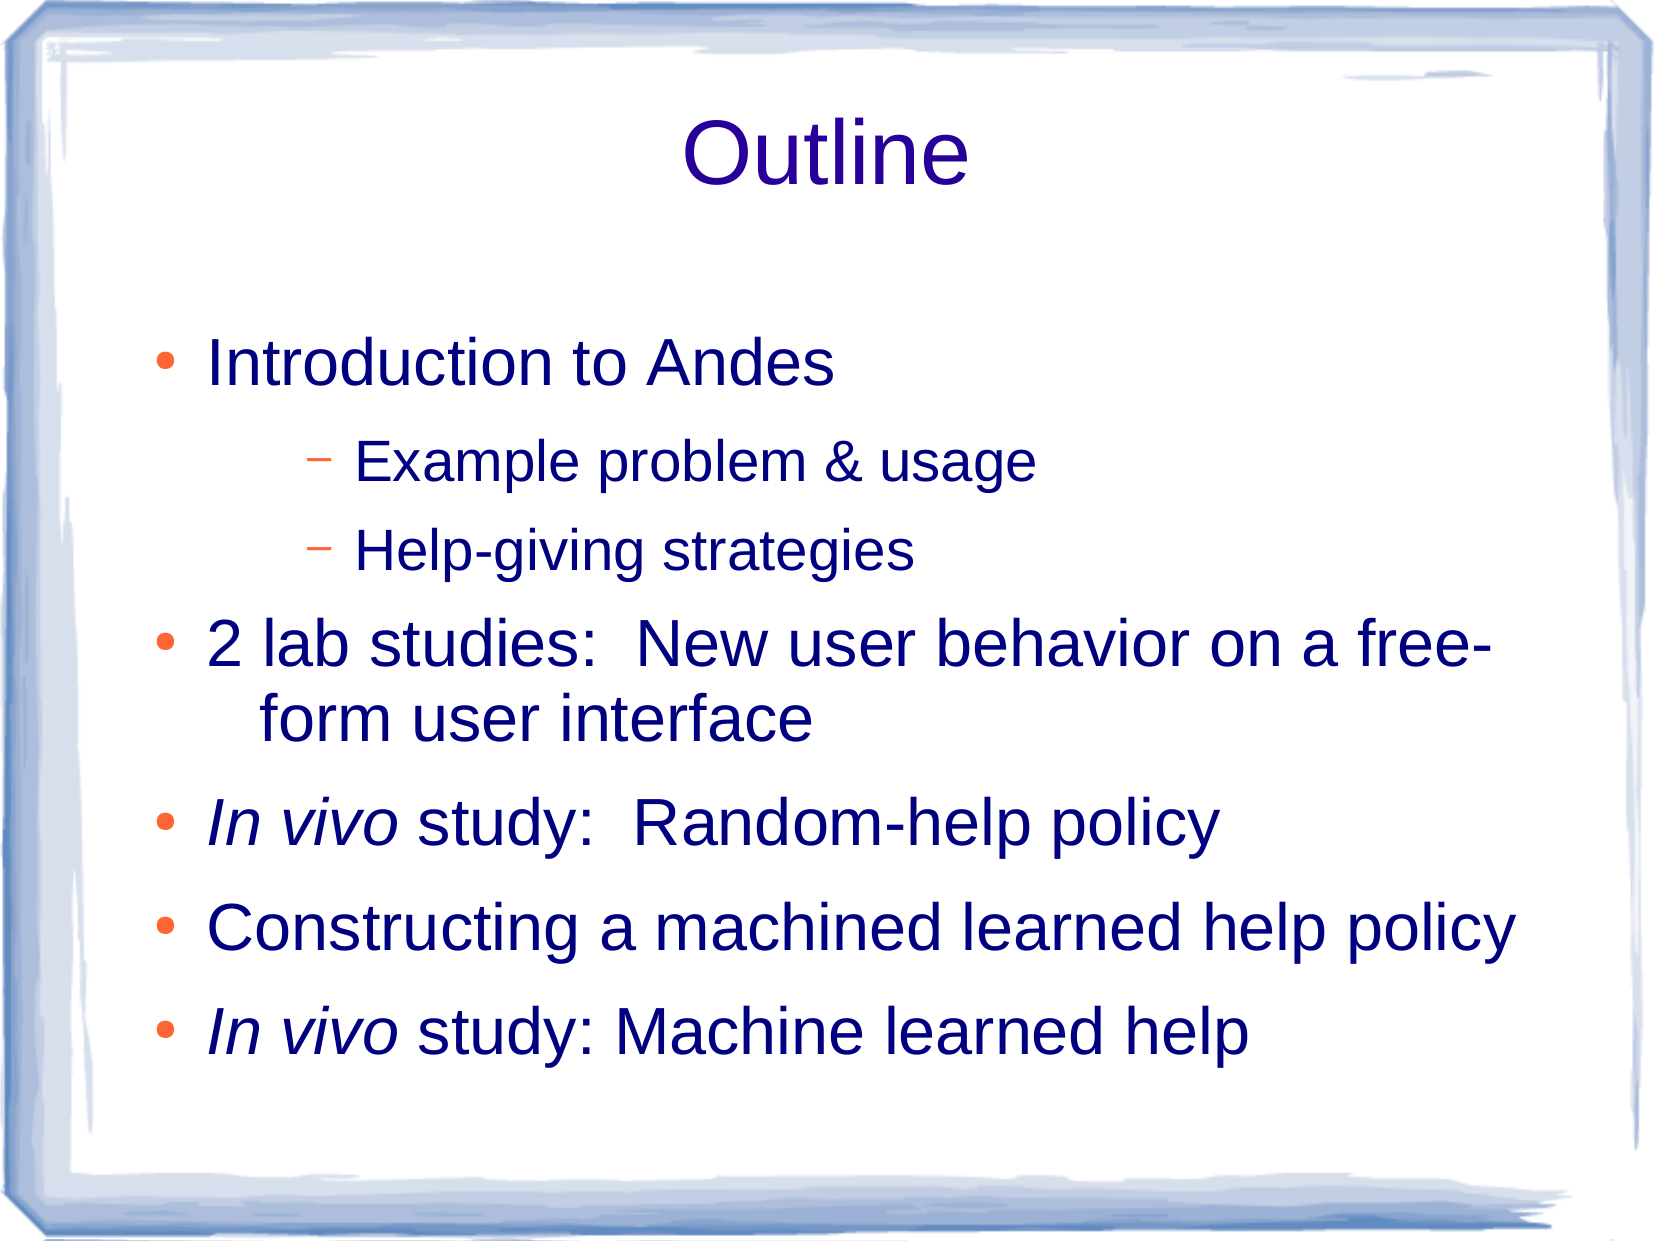

# Outline
Introduction to Andes
Example problem & usage
Help-giving strategies
2 lab studies: New user behavior on a free-form user interface
In vivo study: Random-help policy
Constructing a machined learned help policy
In vivo study: Machine learned help